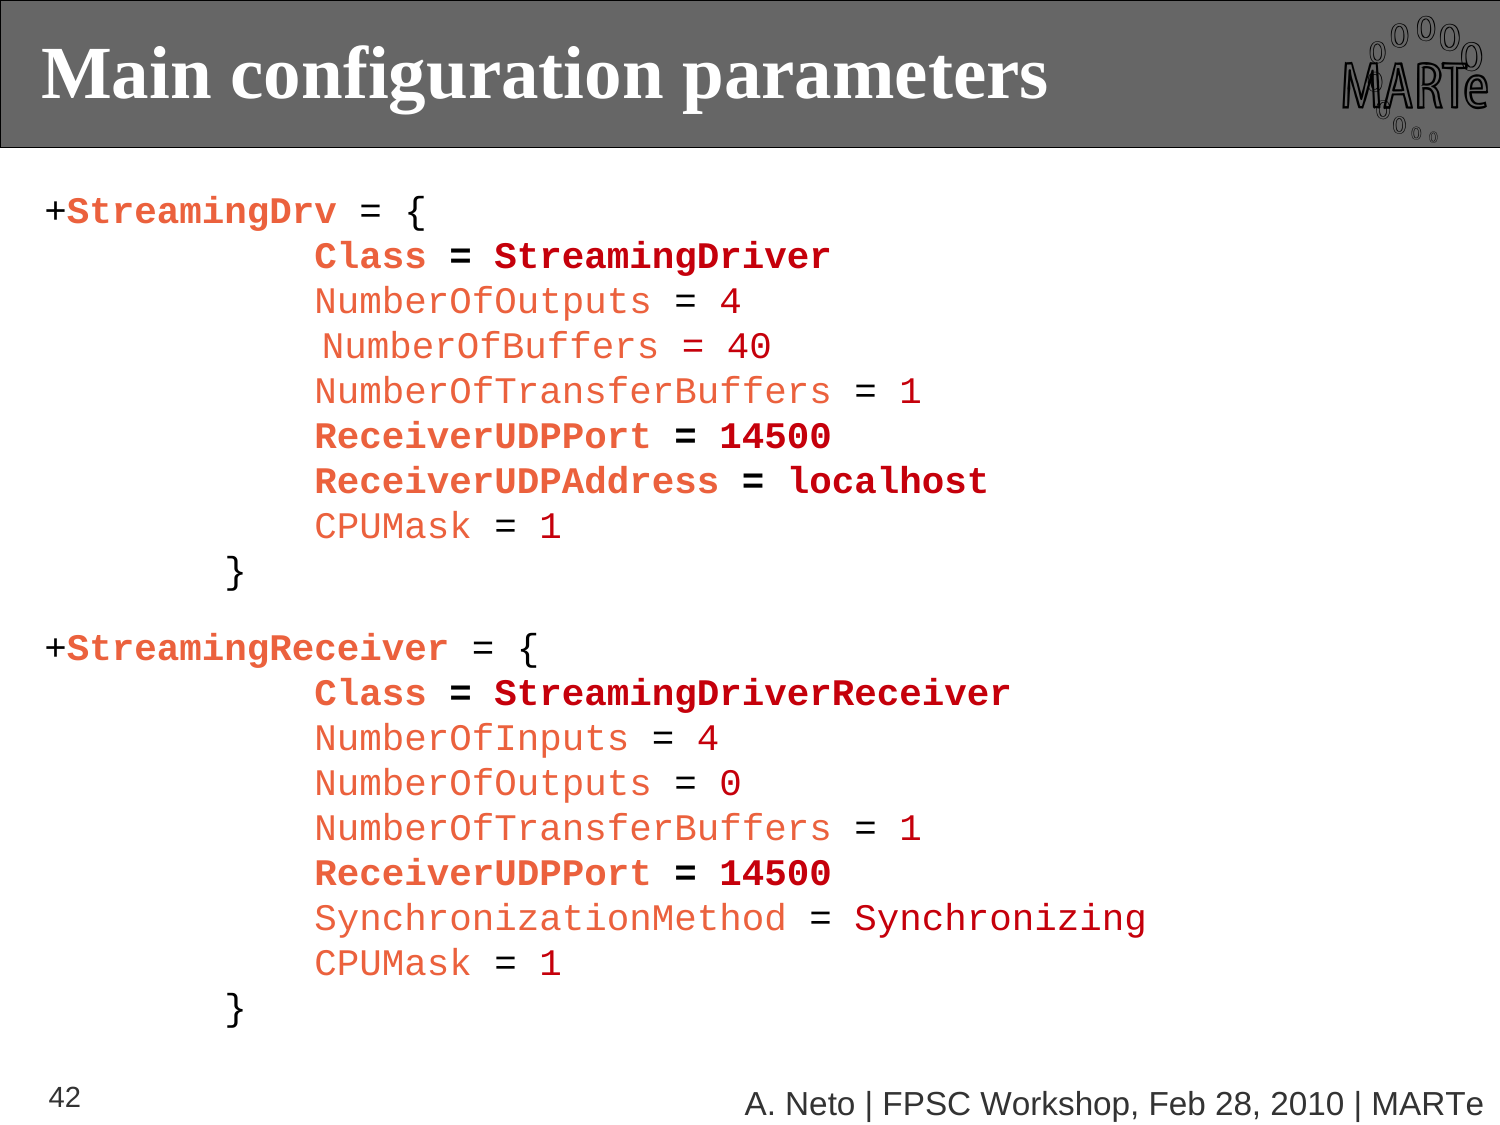

# Main configuration parameters
+StreamingDrv = {
 Class = StreamingDriver
 NumberOfOutputs = 4
	 NumberOfBuffers = 40
 NumberOfTransferBuffers = 1
 ReceiverUDPPort = 14500
 ReceiverUDPAddress = localhost
 CPUMask = 1
 }
+StreamingReceiver = {
 Class = StreamingDriverReceiver
 NumberOfInputs = 4
 NumberOfOutputs = 0
 NumberOfTransferBuffers = 1
 ReceiverUDPPort = 14500
 SynchronizationMethod = Synchronizing
 CPUMask = 1
 }